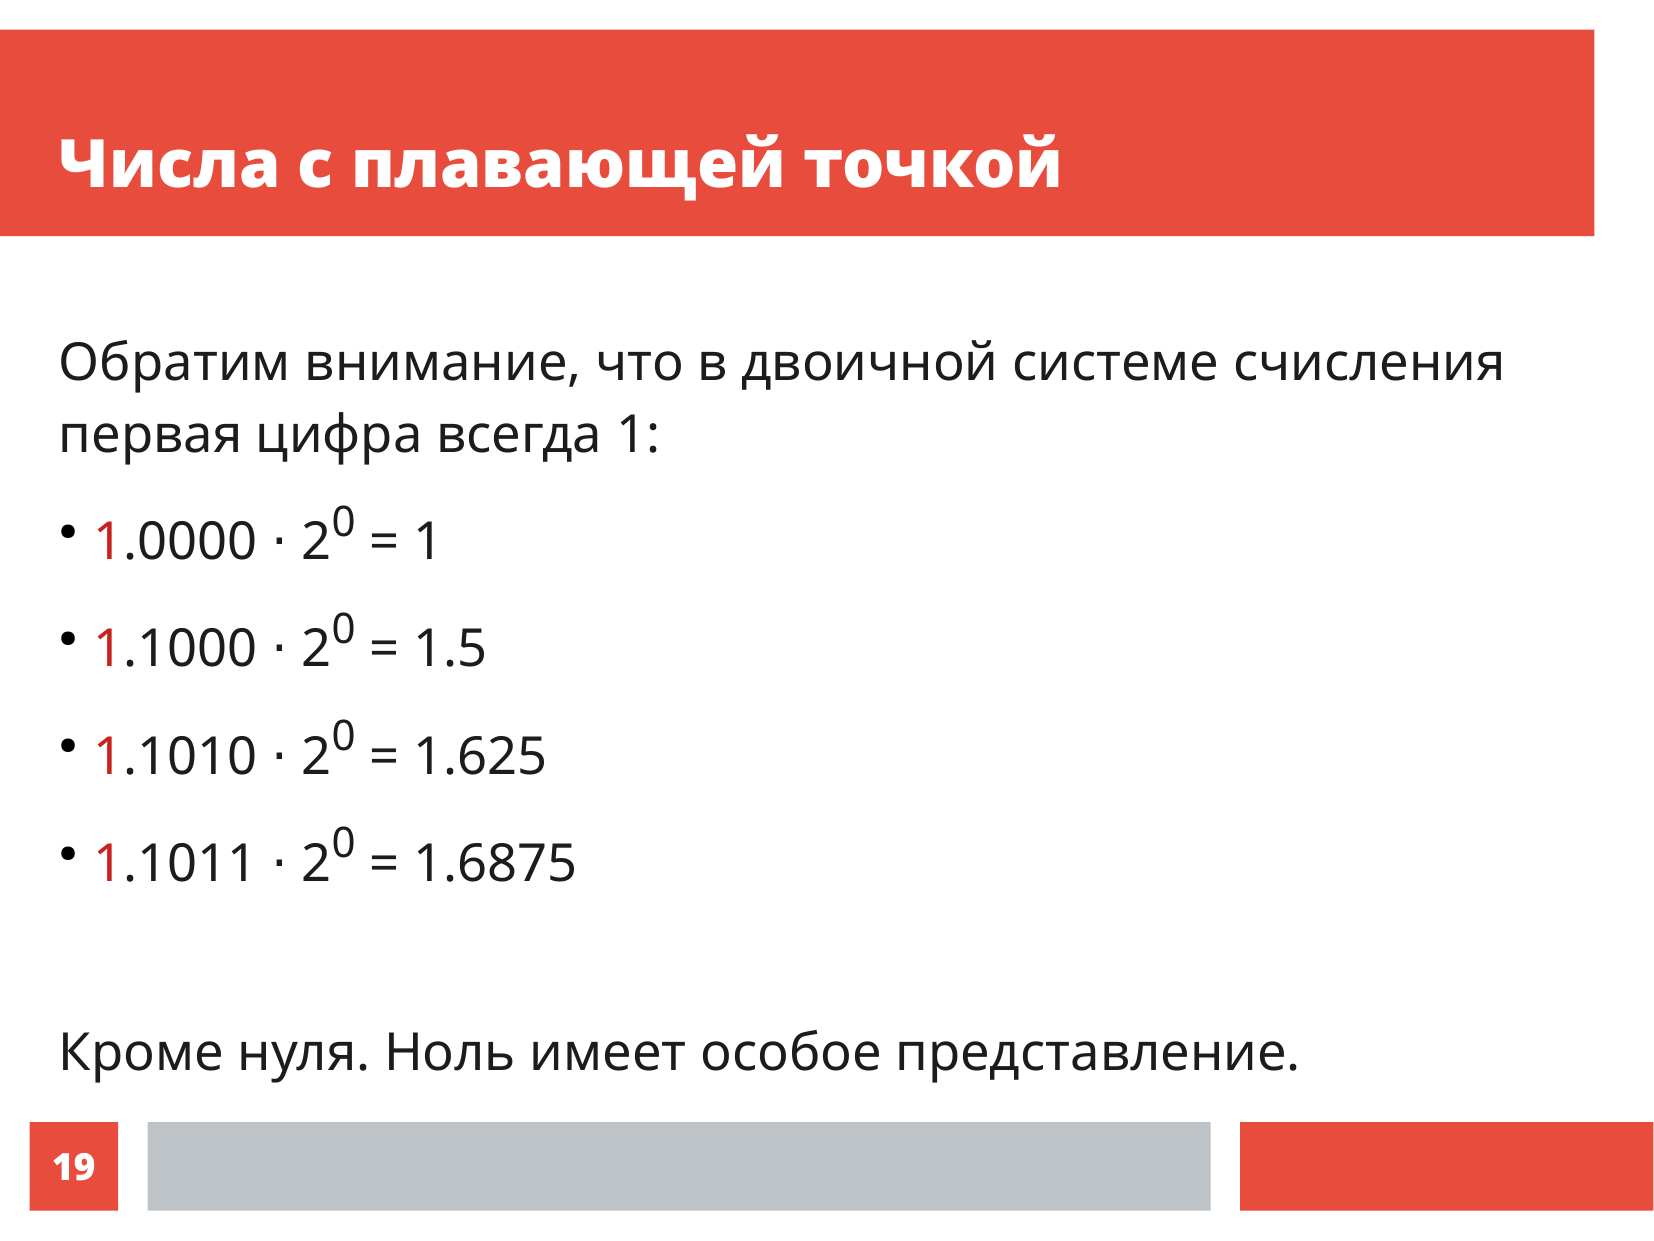

# Числа с плавающей точкой
Обратим внимание, что в двоичной системе счисления первая цифра всегда 1:
1.0000 ⋅ 20 = 1
1.1000 ⋅ 20 = 1.5
1.1010 ⋅ 20 = 1.625
1.1011 ⋅ 20 = 1.6875
Кроме нуля. Ноль имеет особое представление.
19